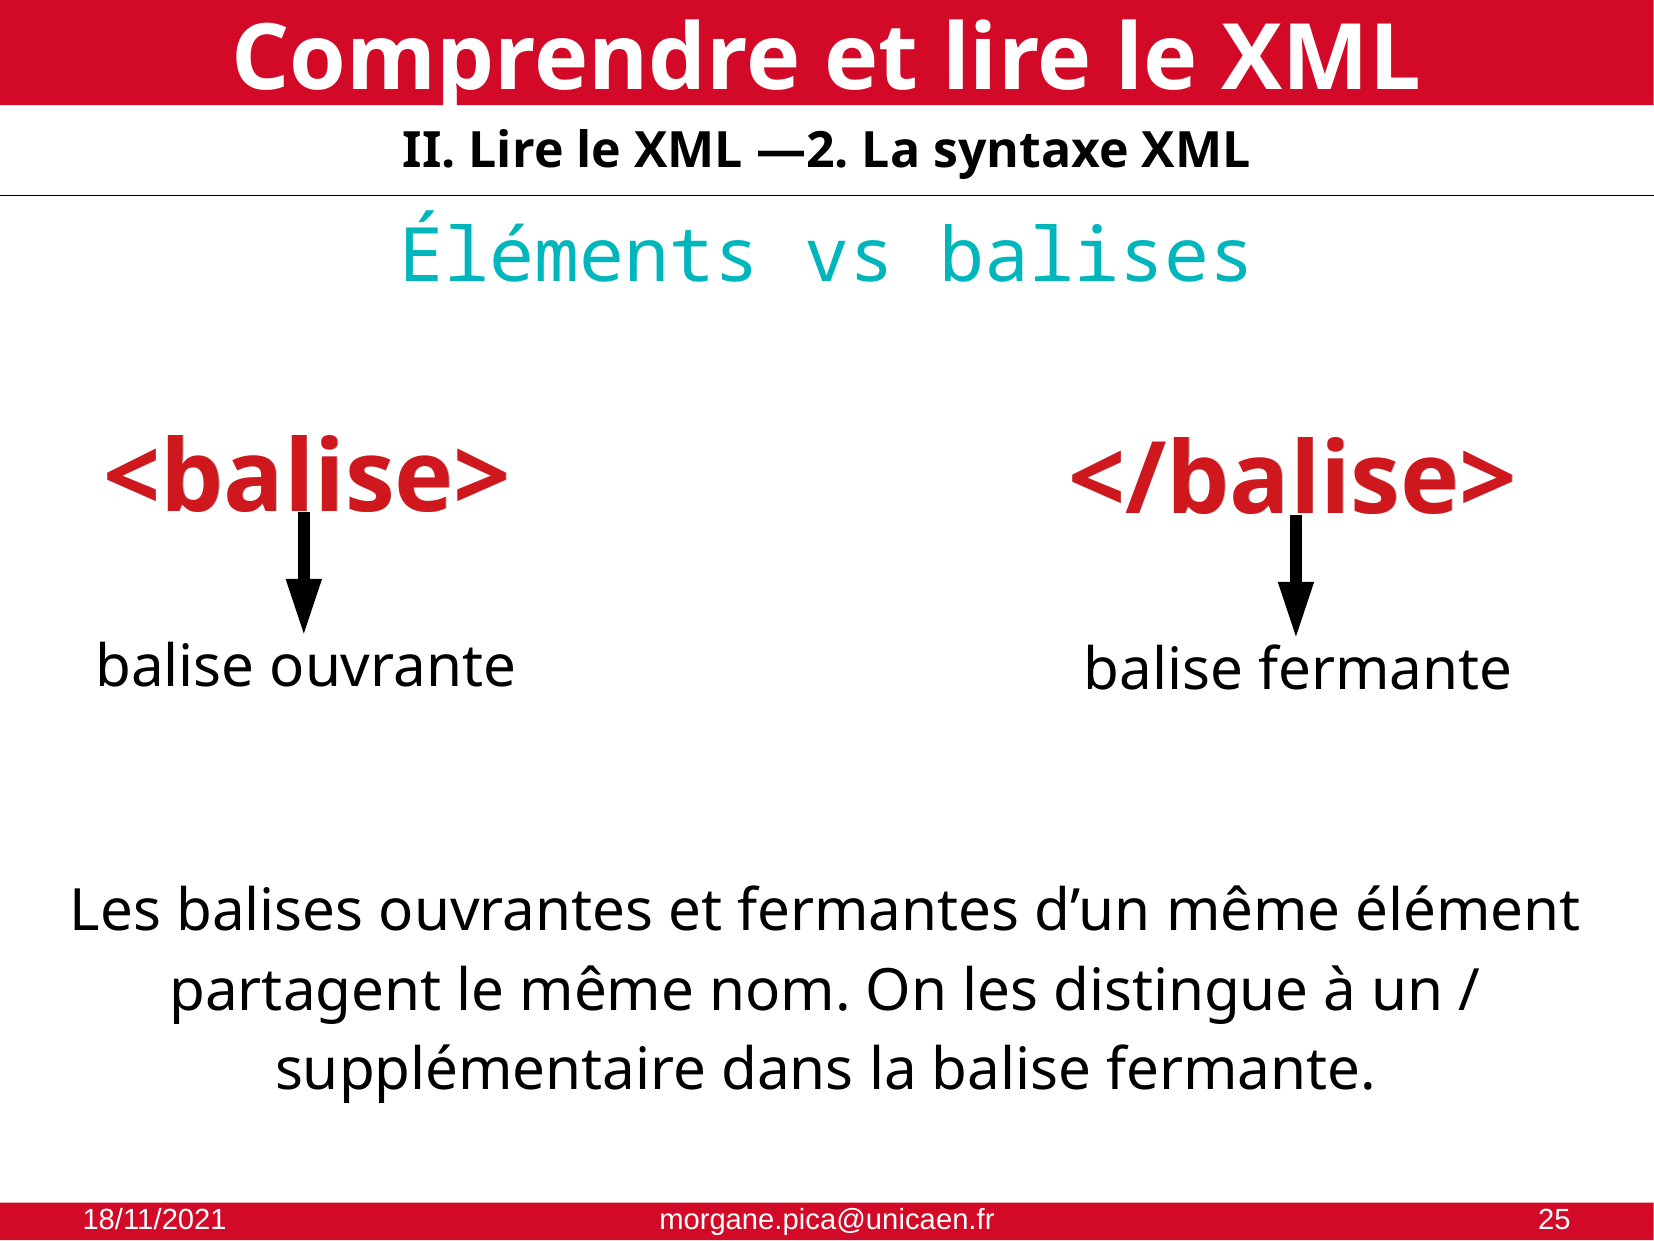

# Comprendre et lire le XML
II. Lire le XML —2. La syntaxe XML
Éléments vs balises
<balise>
</balise>
balise ouvrante
balise fermante
Les balises ouvrantes et fermantes d’un même élément partagent le même nom. On les distingue à un / supplémentaire dans la balise fermante.
18/11/2021
morgane.pica@unicaen.fr
25